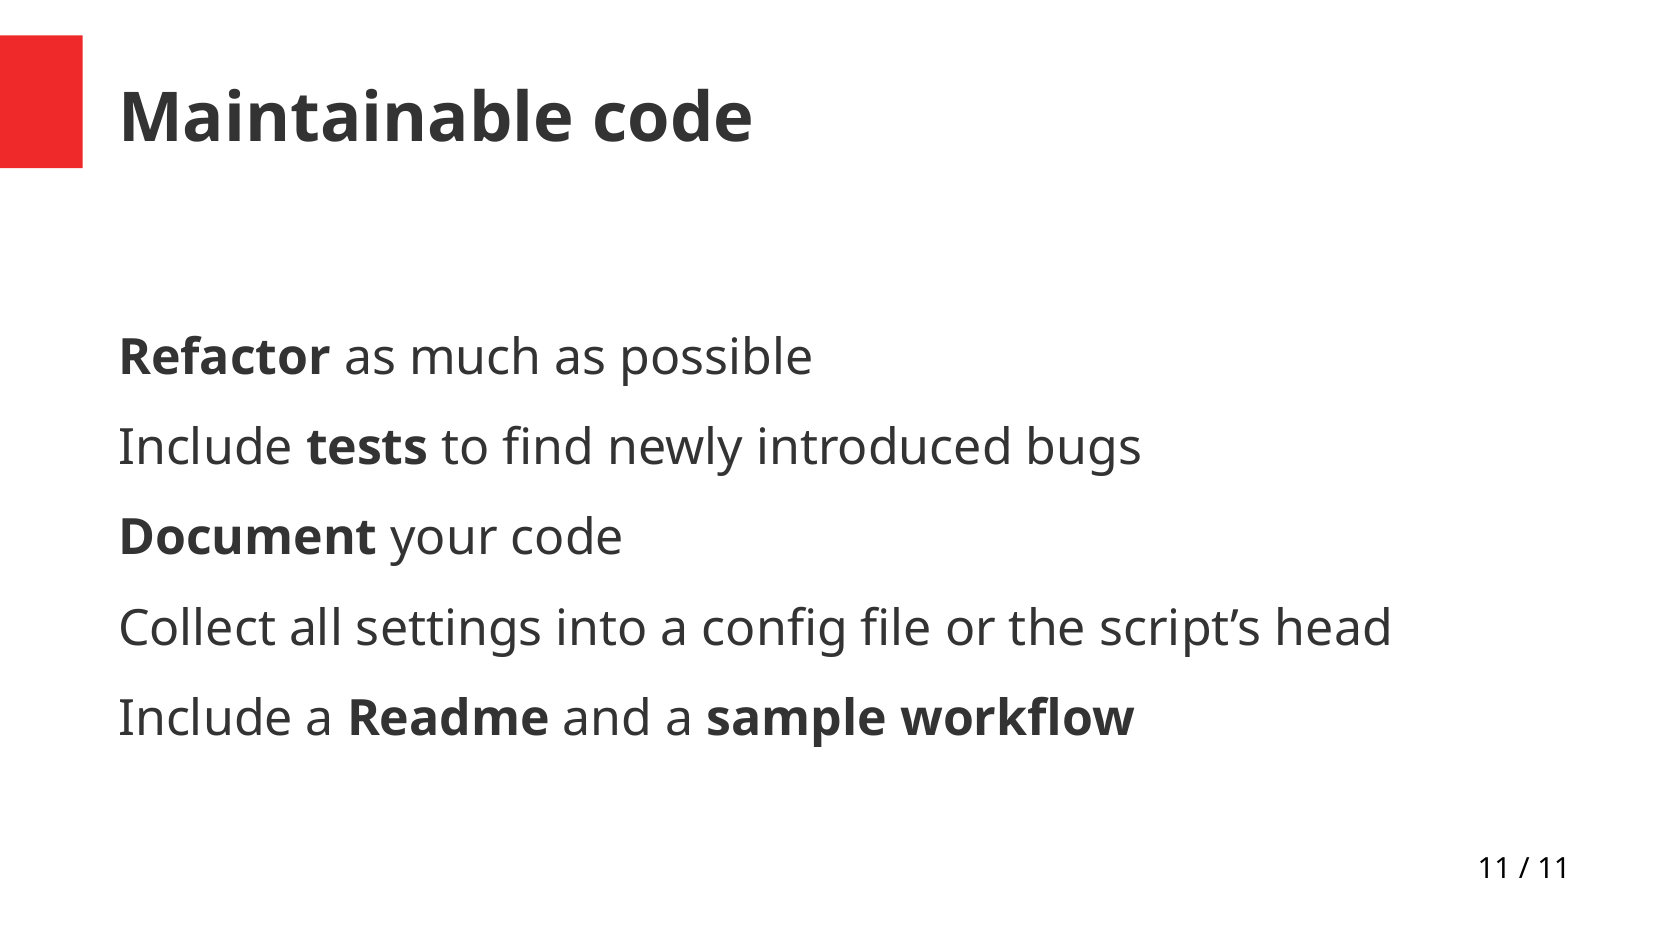

# Maintainable code
Refactor as much as possible
Include tests to find newly introduced bugs
Document your code
Collect all settings into a config file or the script’s head
Include a Readme and a sample workflow
11